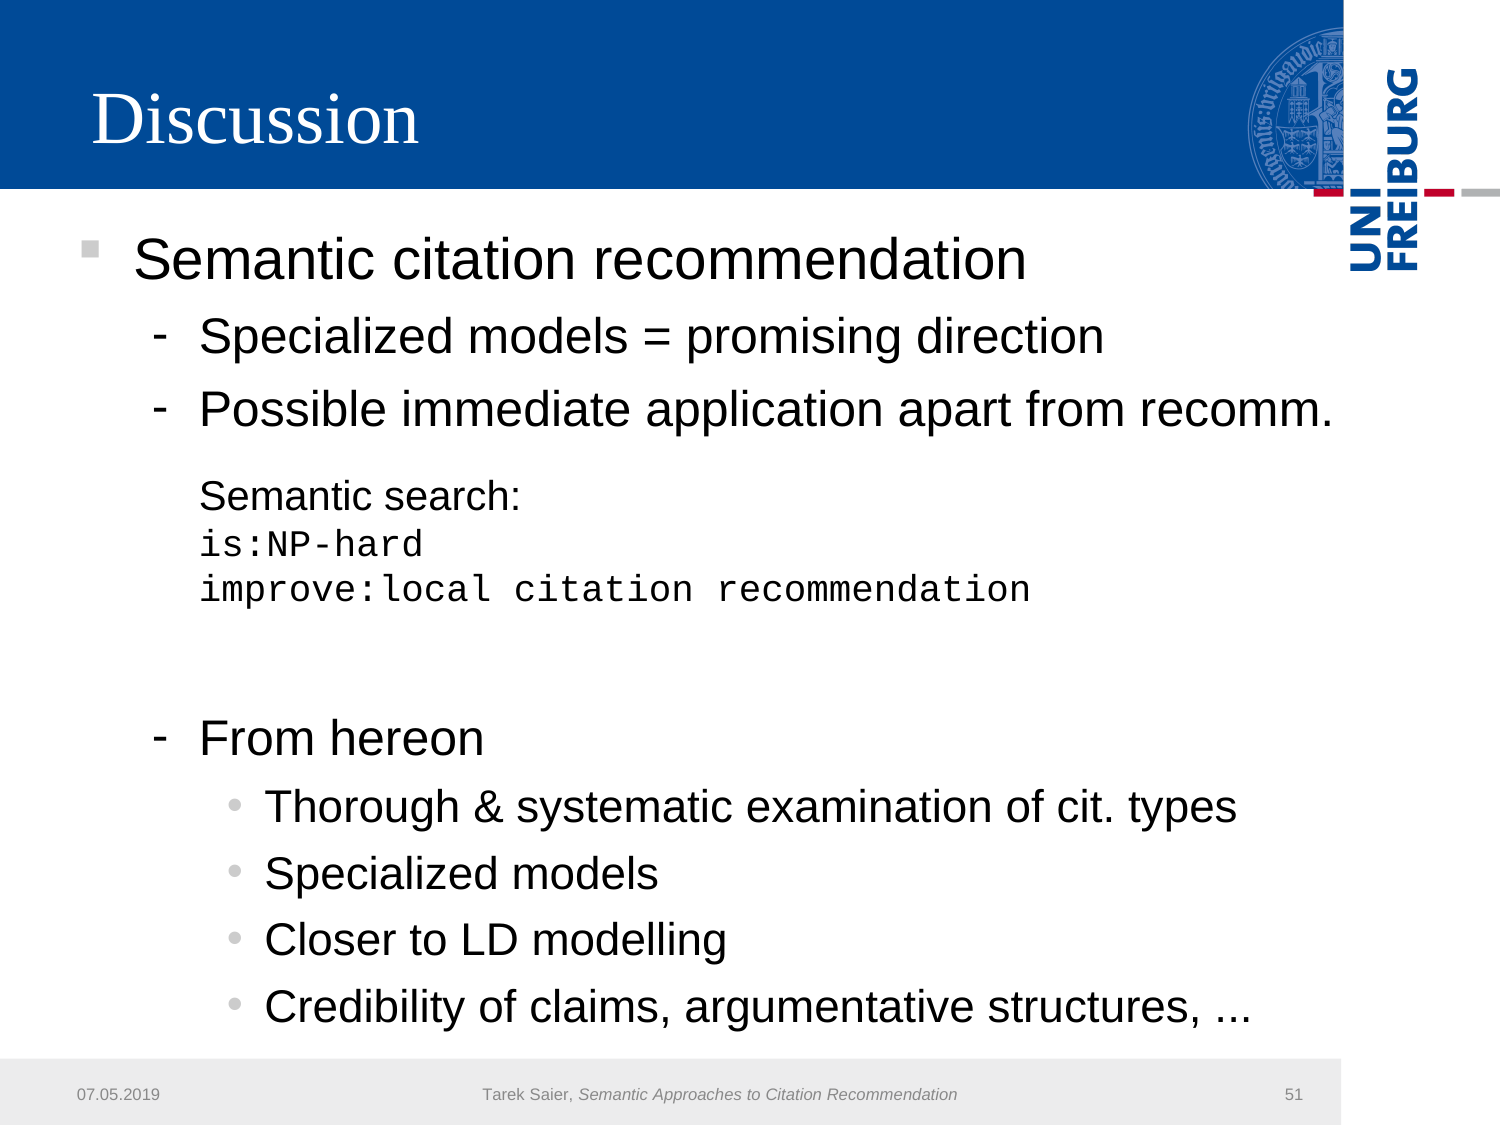

# Discussion
Semantic citation recommendation
Specialized models = promising direction
Possible immediate application apart from recomm.
Semantic search:
is:NP-hard
improve:local citation recommendation
From hereon
Thorough & systematic examination of cit. types
Specialized models
Closer to LD modelling
Credibility of claims, argumentative structures, ...
Präsentationstitel
51